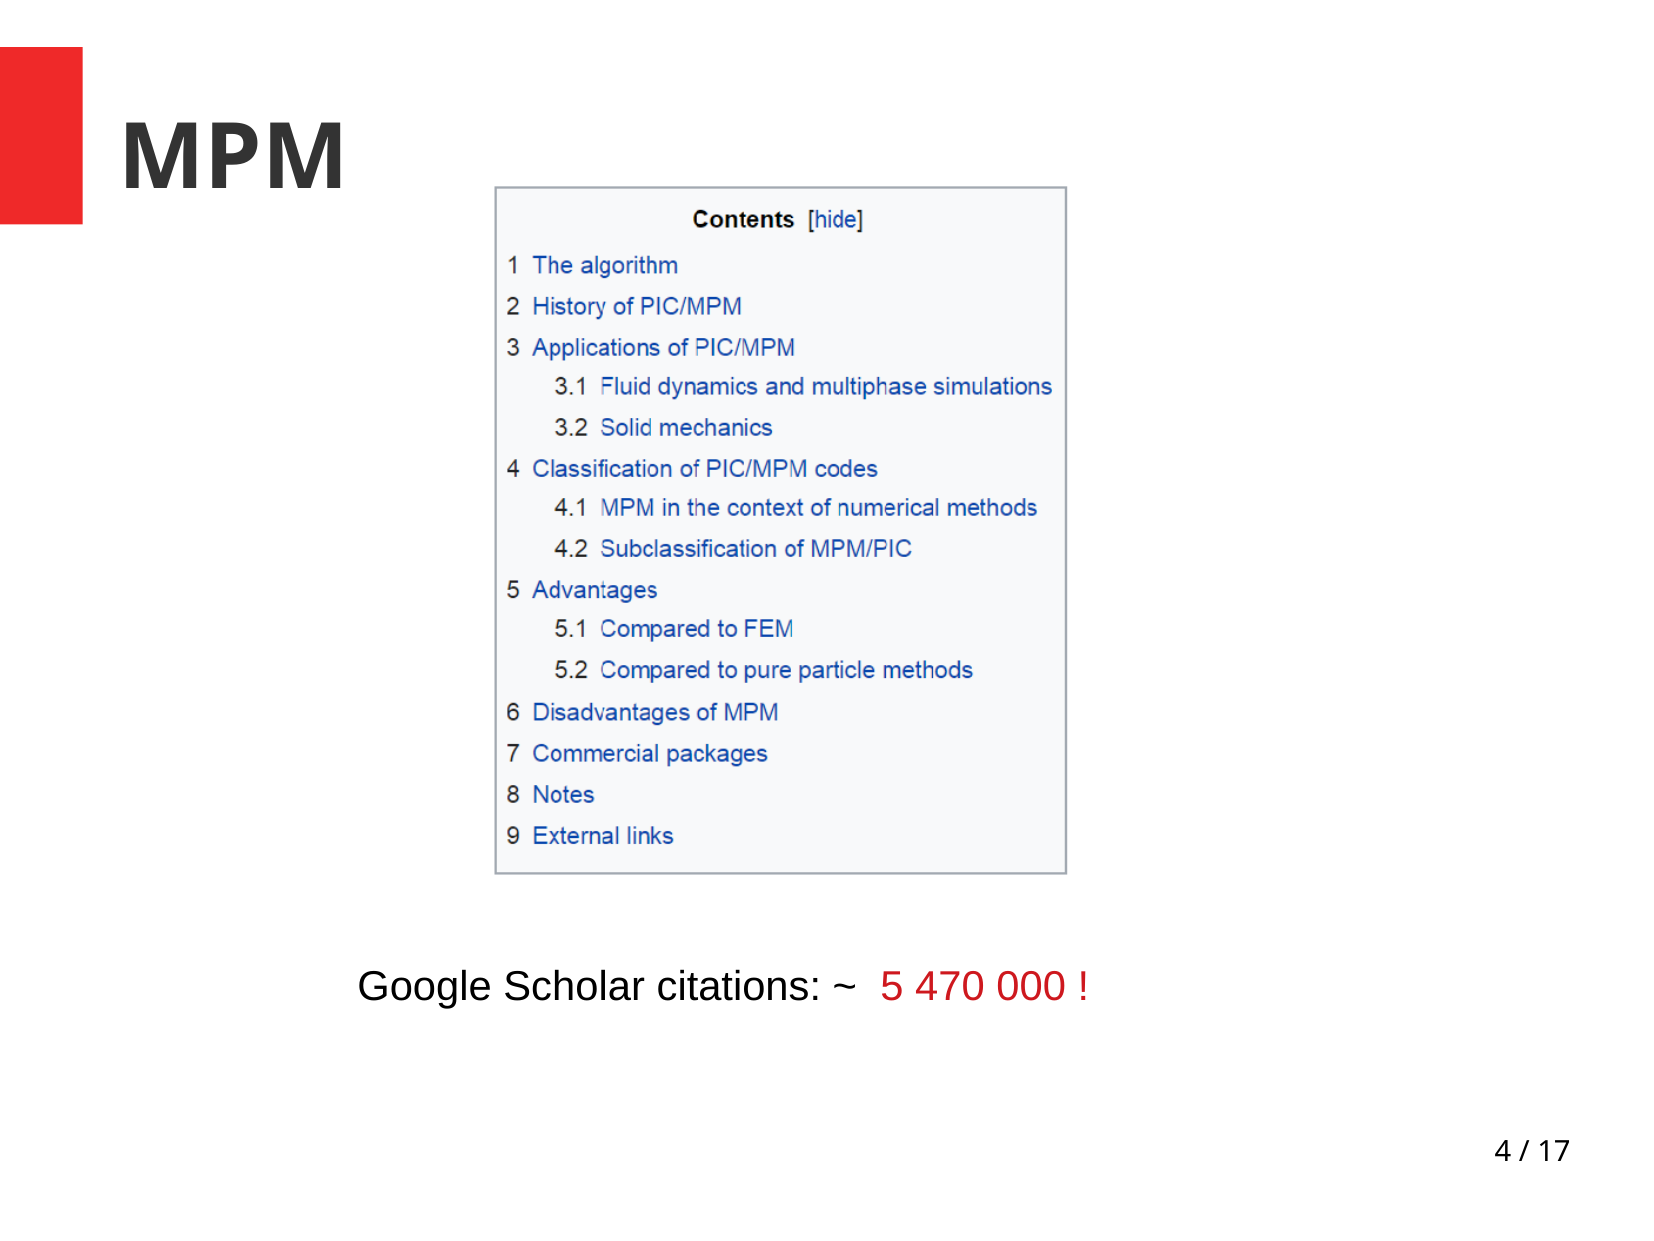

# MPM
Google Scholar citations: ~ 5 470 000 !
4